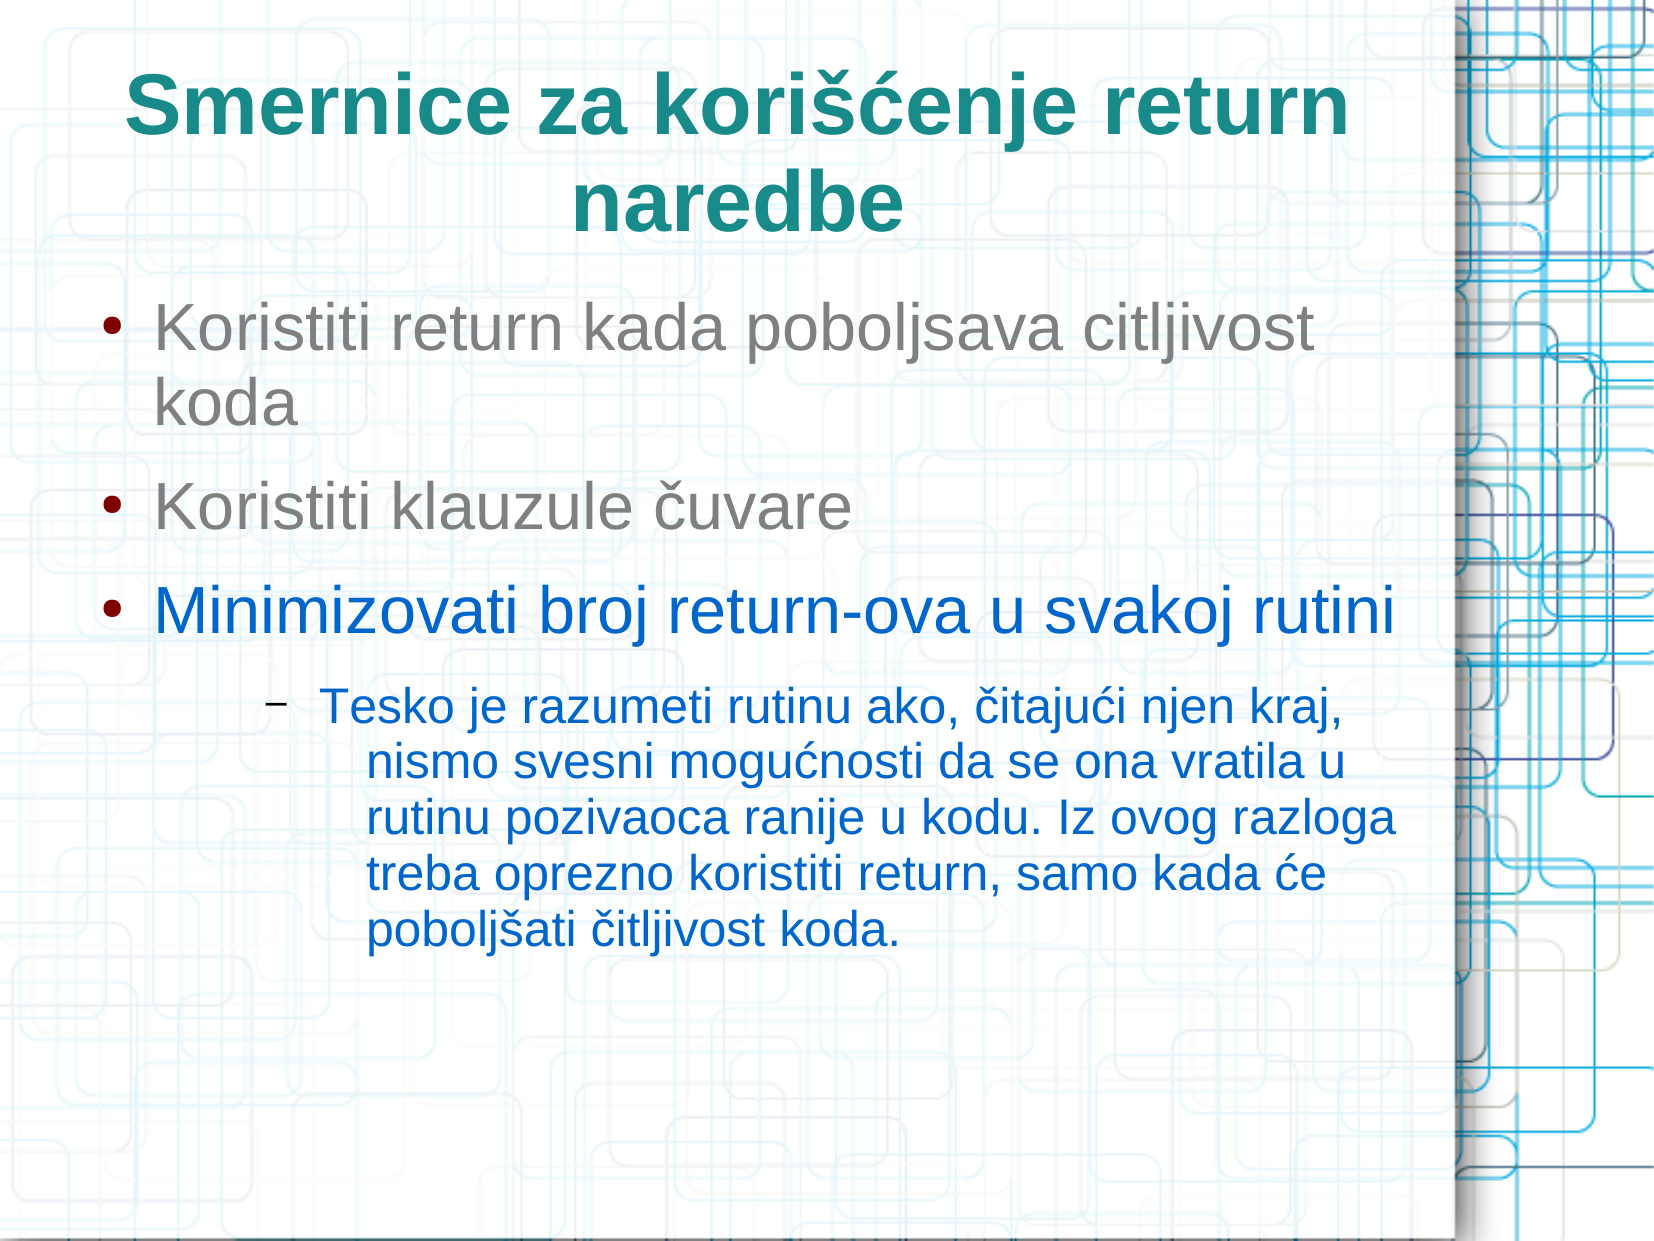

# Smernice za korišćenje return naredbe
Koristiti return kada poboljsava citljivost koda
Koristiti klauzule čuvare
Minimizovati broj return-ova u svakoj rutini
Tesko je razumeti rutinu ako, čitajući njen kraj, nismo svesni mogućnosti da se ona vratila u rutinu pozivaoca ranije u kodu. Iz ovog razloga treba oprezno koristiti return, samo kada će poboljšati čitljivost koda.